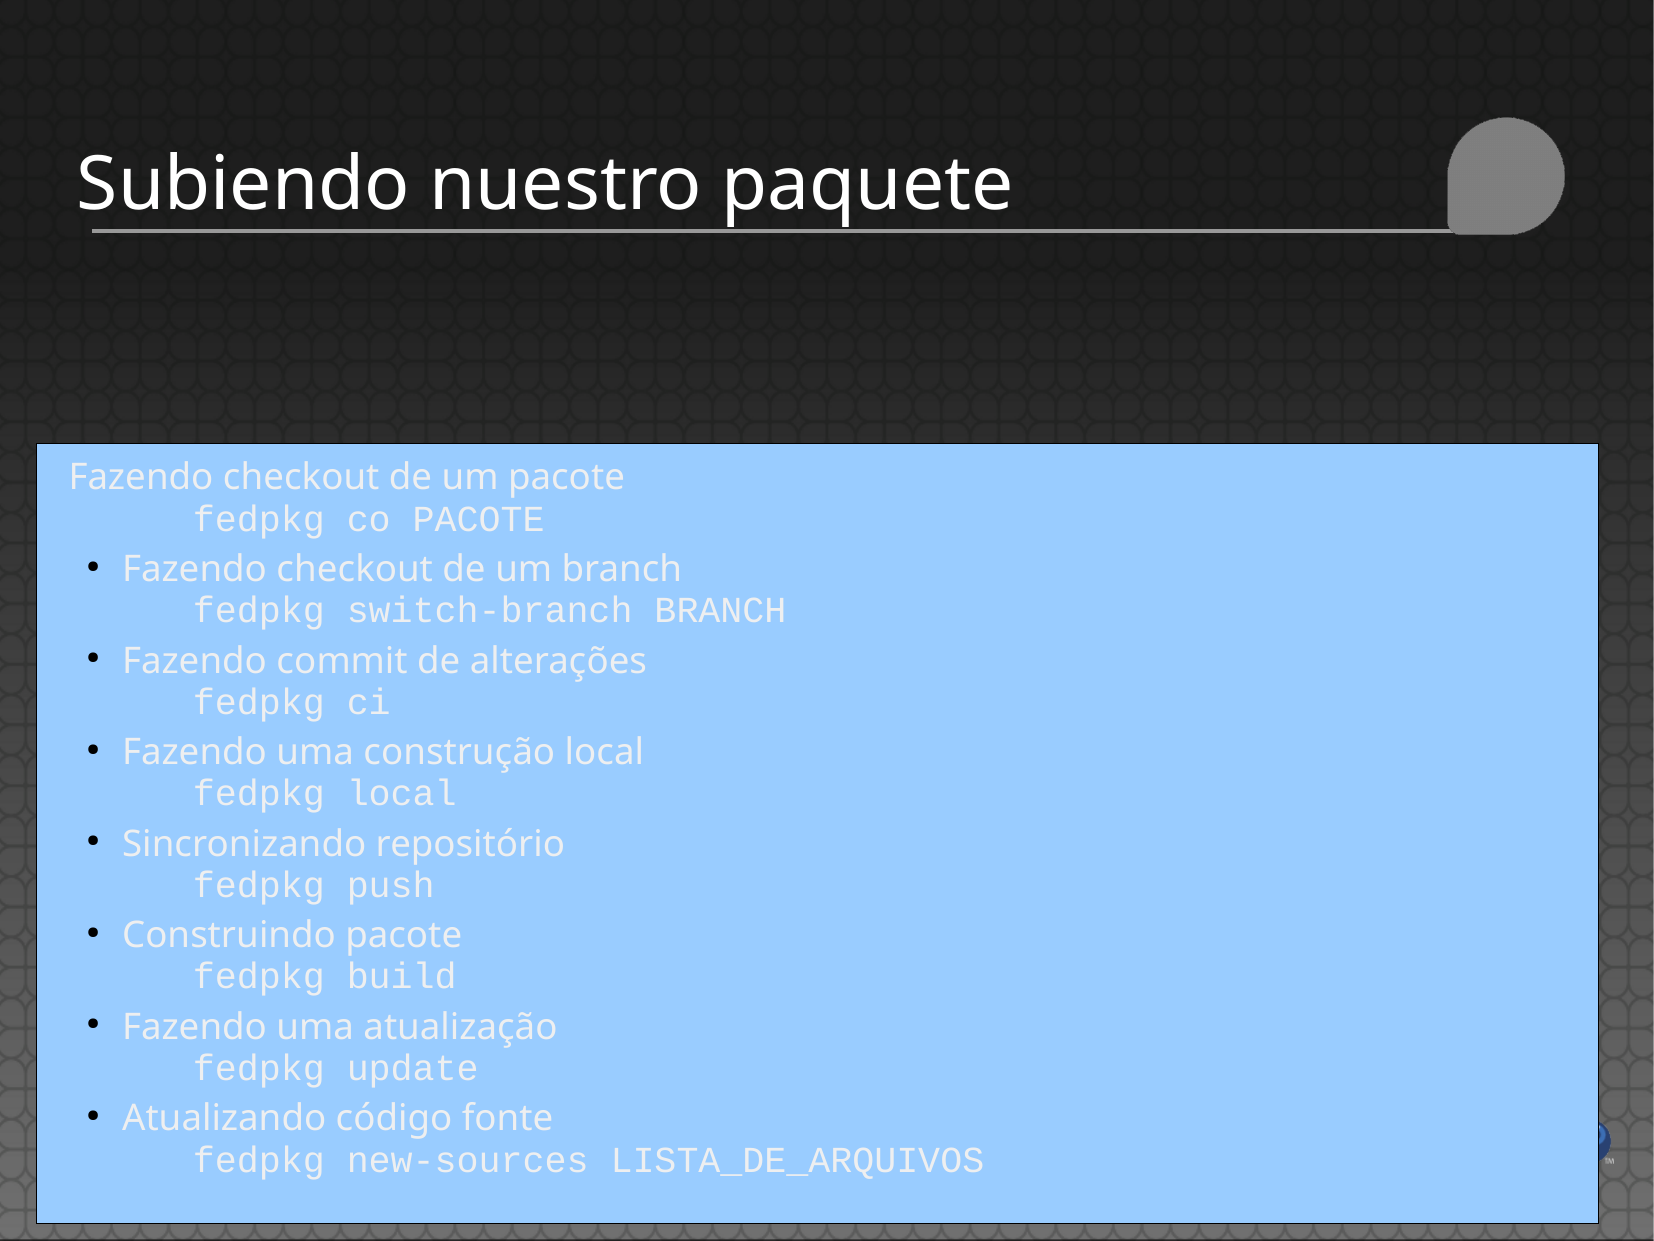

# Subiendo nuestro paquete
 Fazendo checkout de um pacote
fedpkg co PACOTE
Fazendo checkout de um branch
fedpkg switch-branch BRANCH
Fazendo commit de alterações
fedpkg ci
Fazendo uma construção local
fedpkg local
Sincronizando repositório
fedpkg push
Construindo pacote
fedpkg build
Fazendo uma atualização
fedpkg update
Atualizando código fonte
fedpkg new-sources LISTA_DE_ARQUIVOS